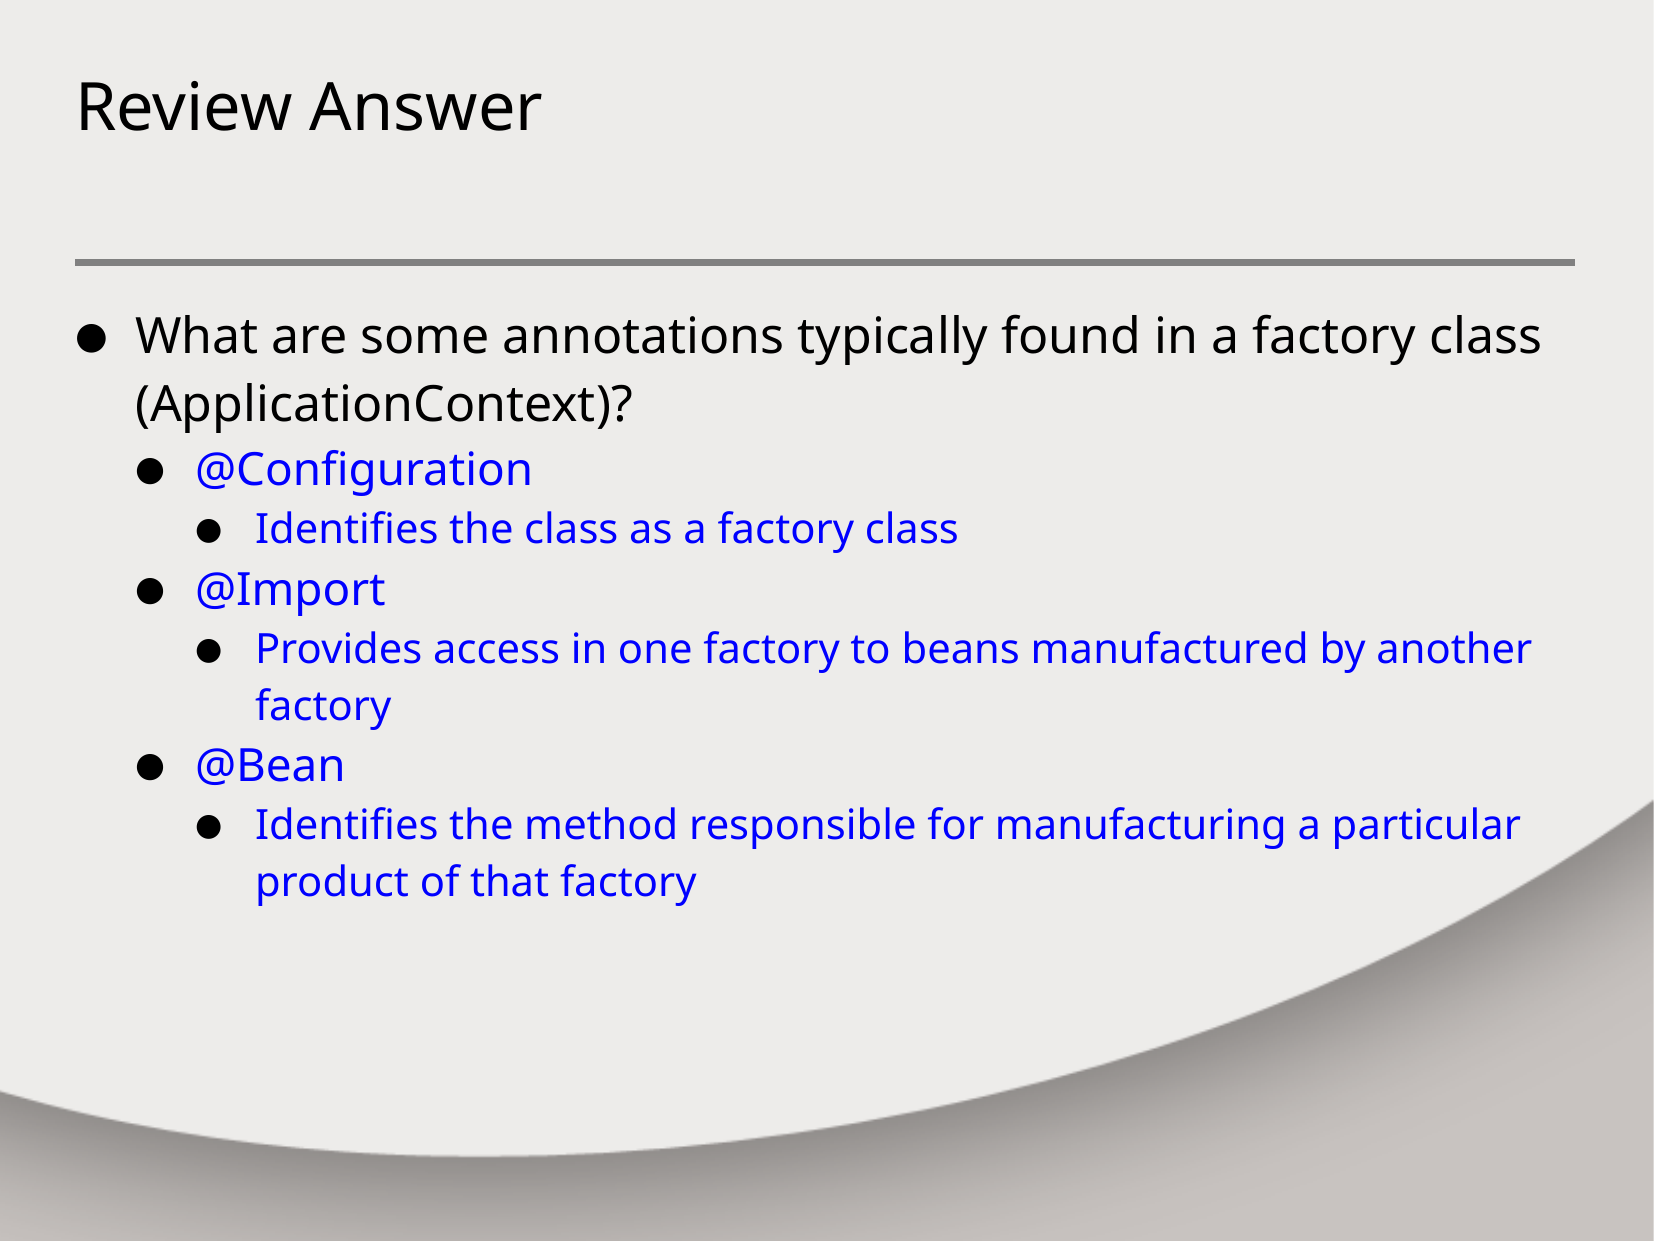

# Review Answer
What are some annotations typically found in a factory class (ApplicationContext)?
@Configuration
Identifies the class as a factory class
@Import
Provides access in one factory to beans manufactured by another factory
@Bean
Identifies the method responsible for manufacturing a particular product of that factory